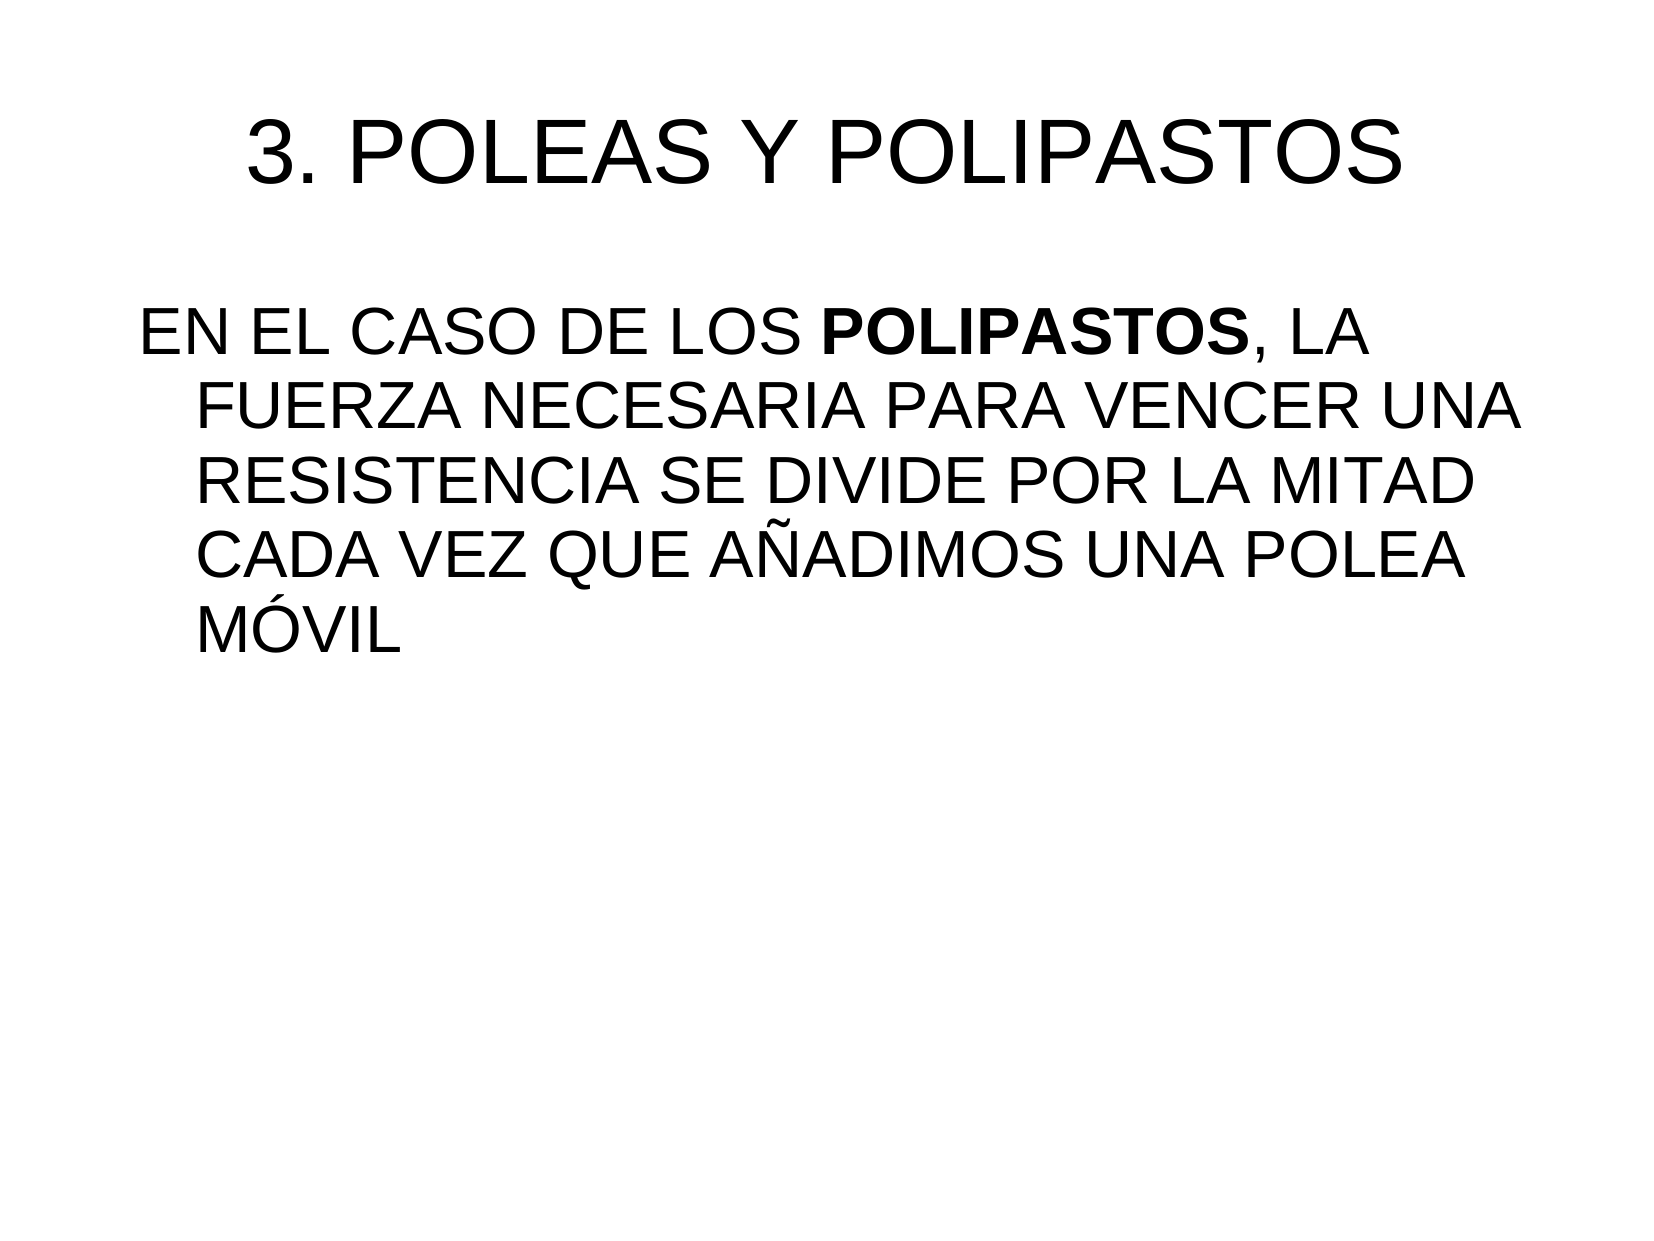

# 3. POLEAS Y POLIPASTOS
EN EL CASO DE LOS POLIPASTOS, LA FUERZA NECESARIA PARA VENCER UNA RESISTENCIA SE DIVIDE POR LA MITAD CADA VEZ QUE AÑADIMOS UNA POLEA MÓVIL